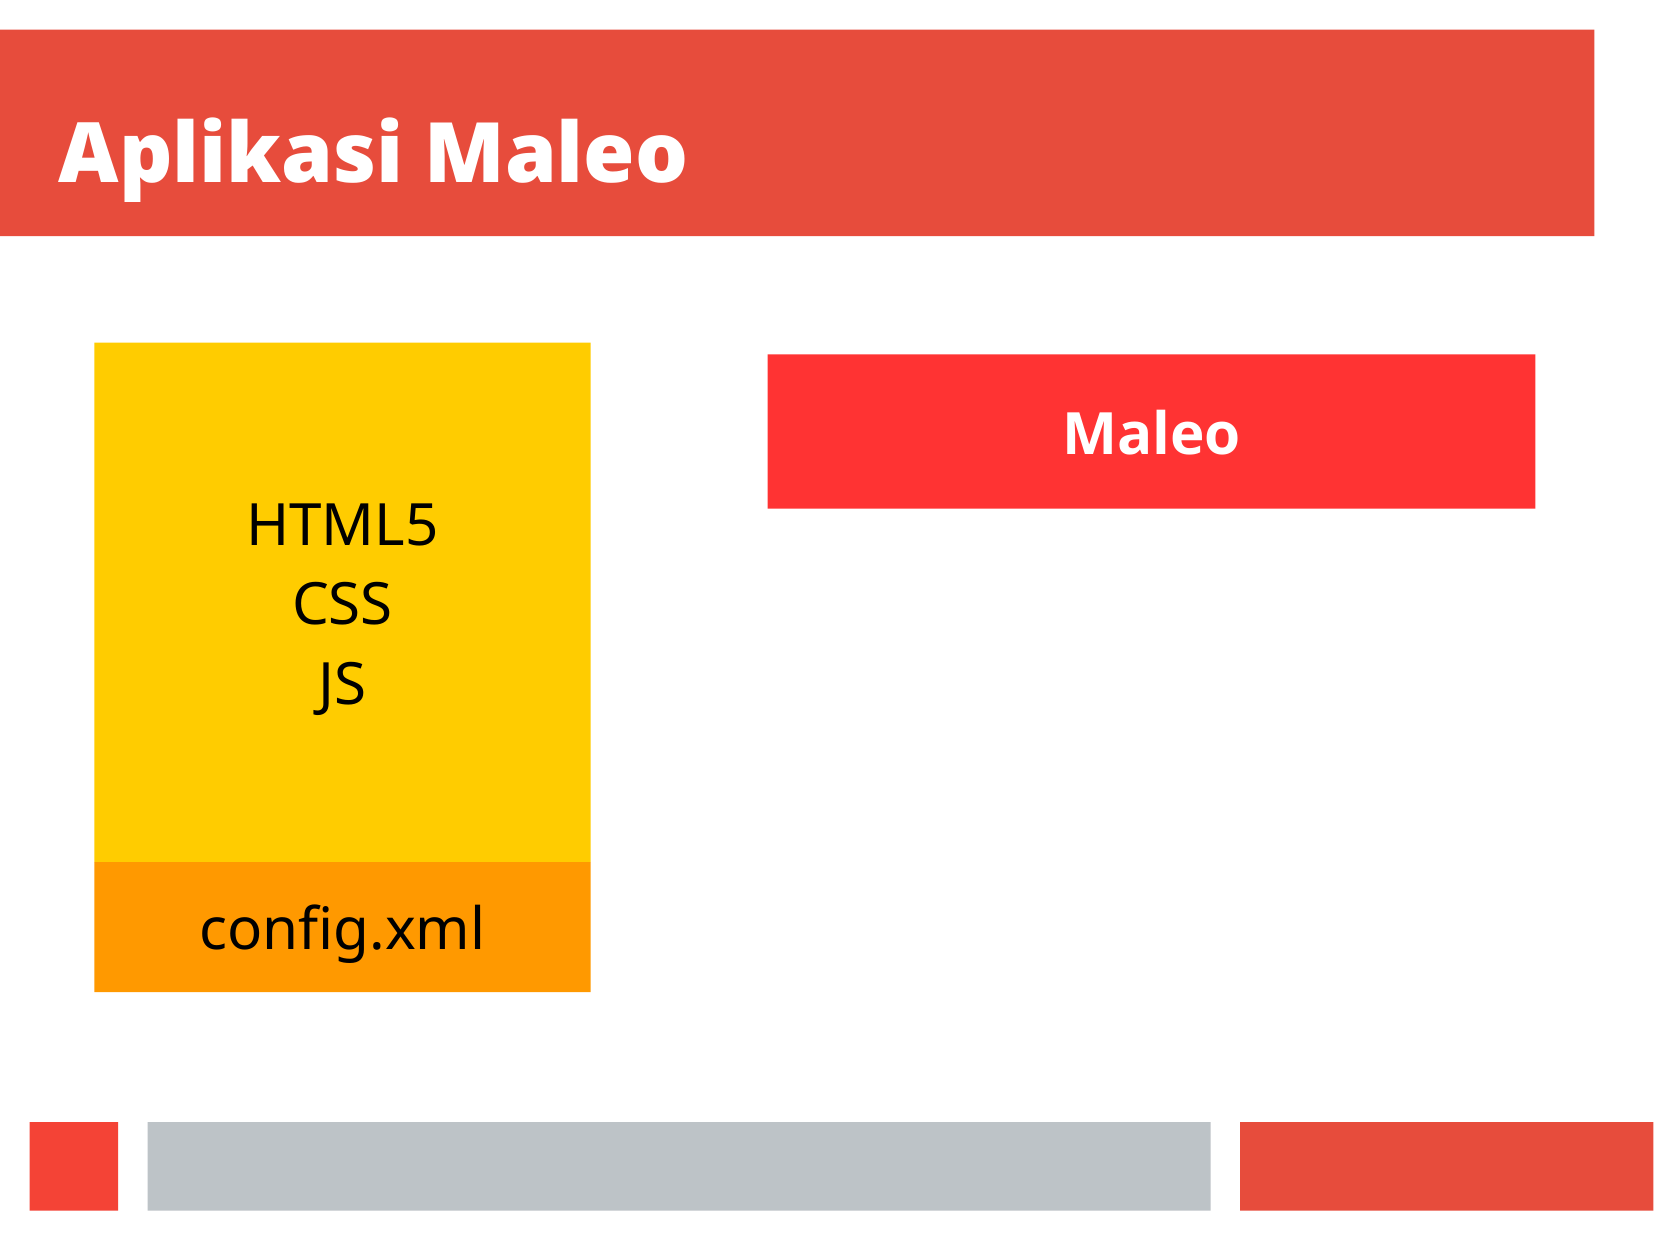

# Aplikasi Maleo
HTML5
CSS
JS
Maleo
config.xml